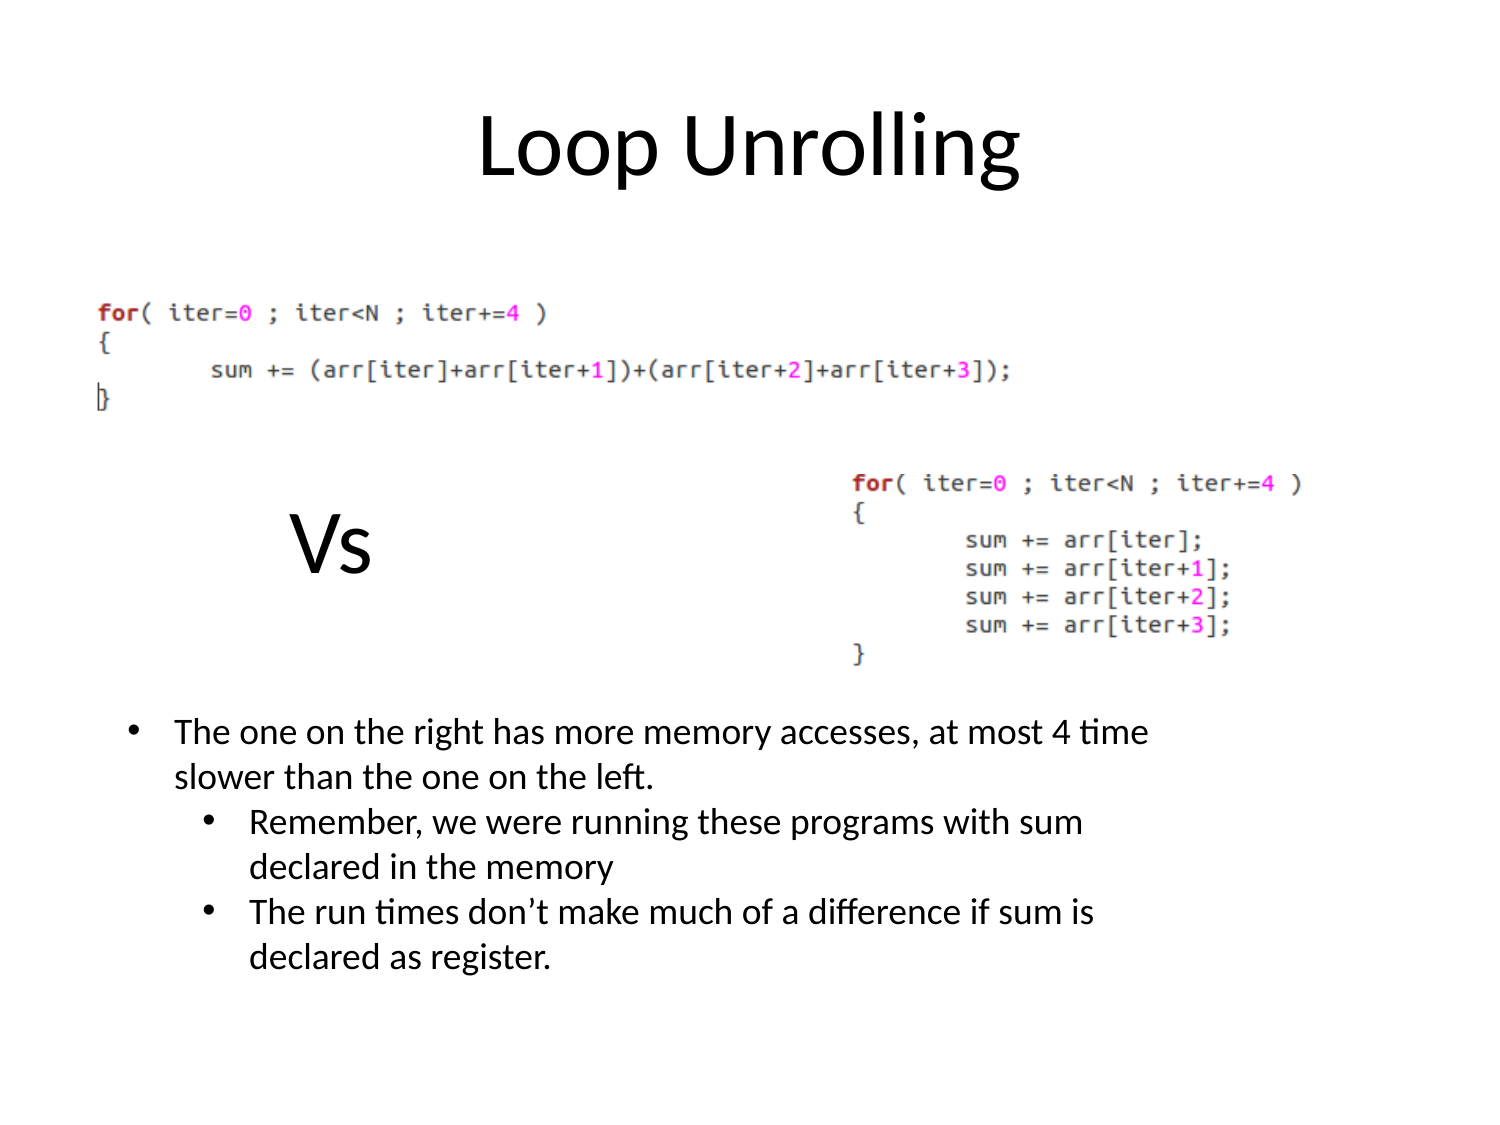

# Loop Unrolling
Vs
The one on the right has more memory accesses, at most 4 time slower than the one on the left.
Remember, we were running these programs with sum declared in the memory
The run times don’t make much of a difference if sum is declared as register.